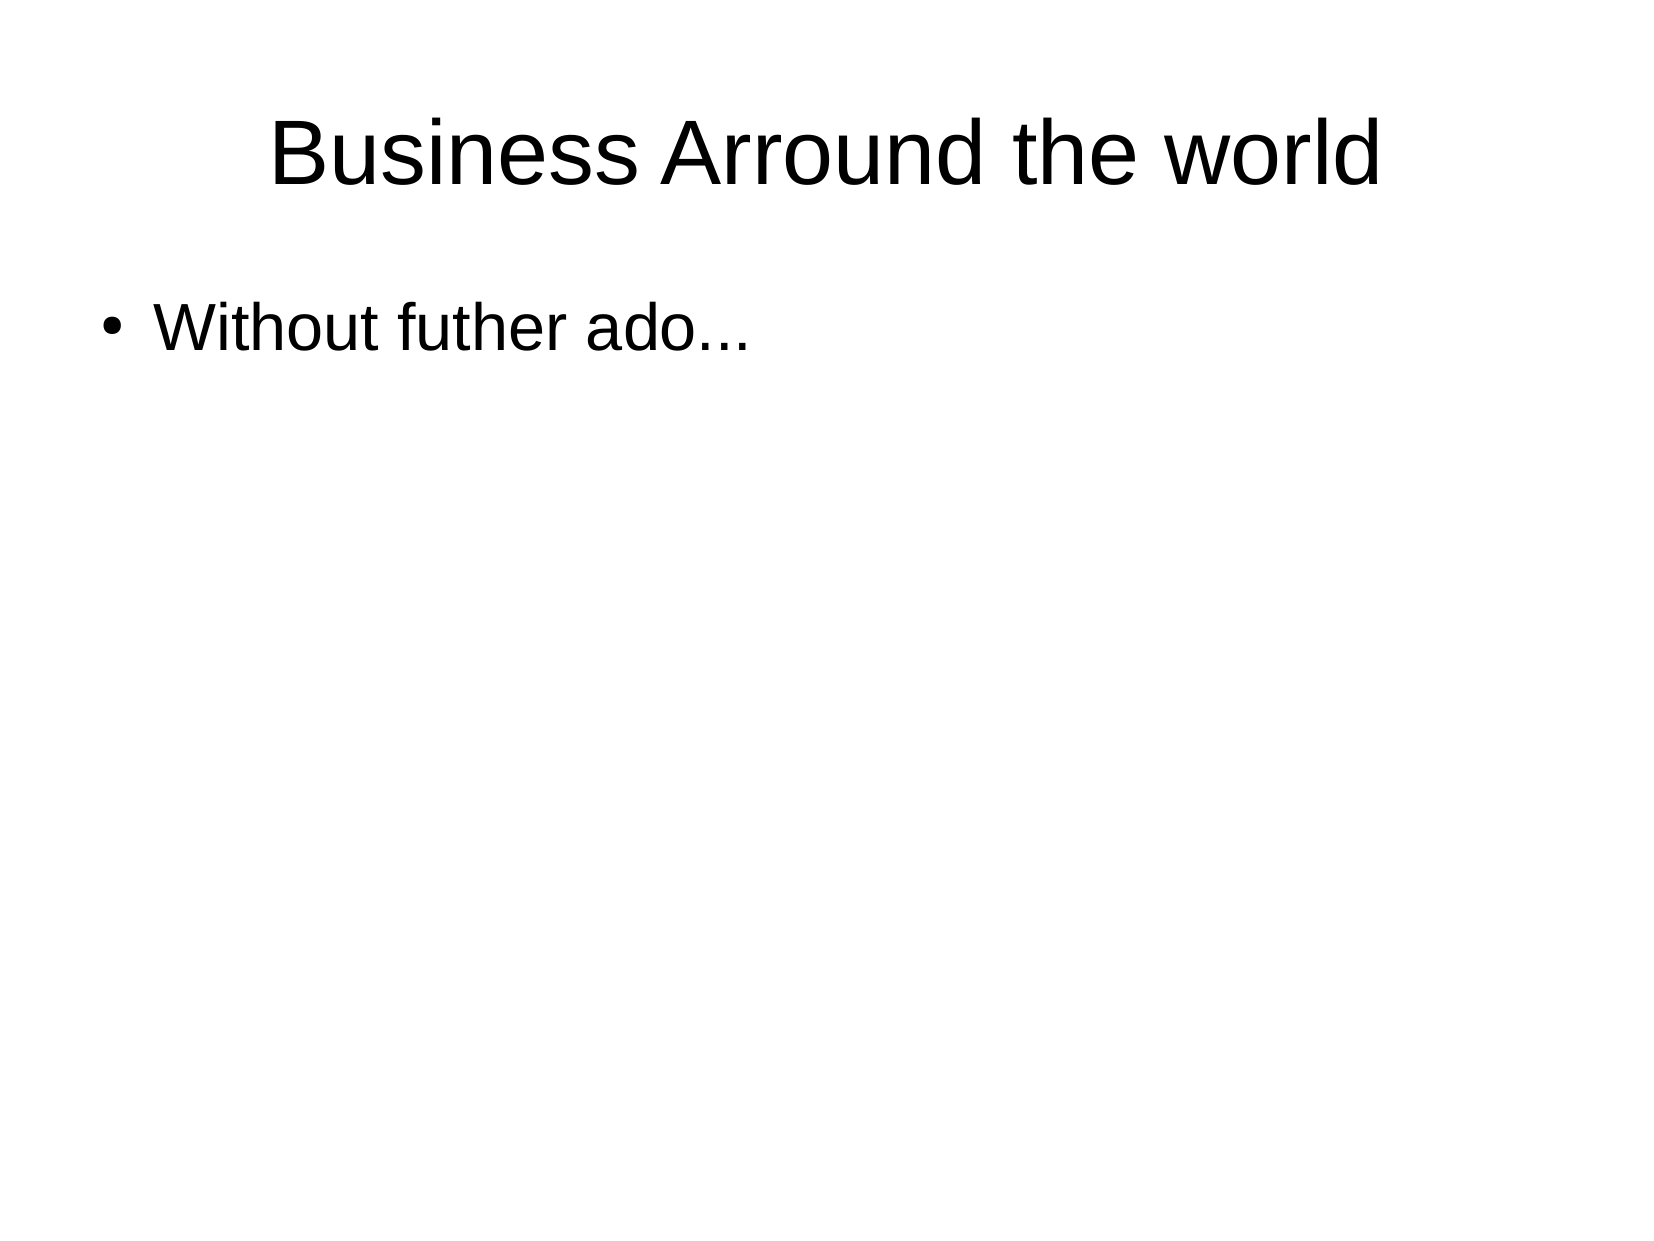

# Business Arround the world
Without futher ado...